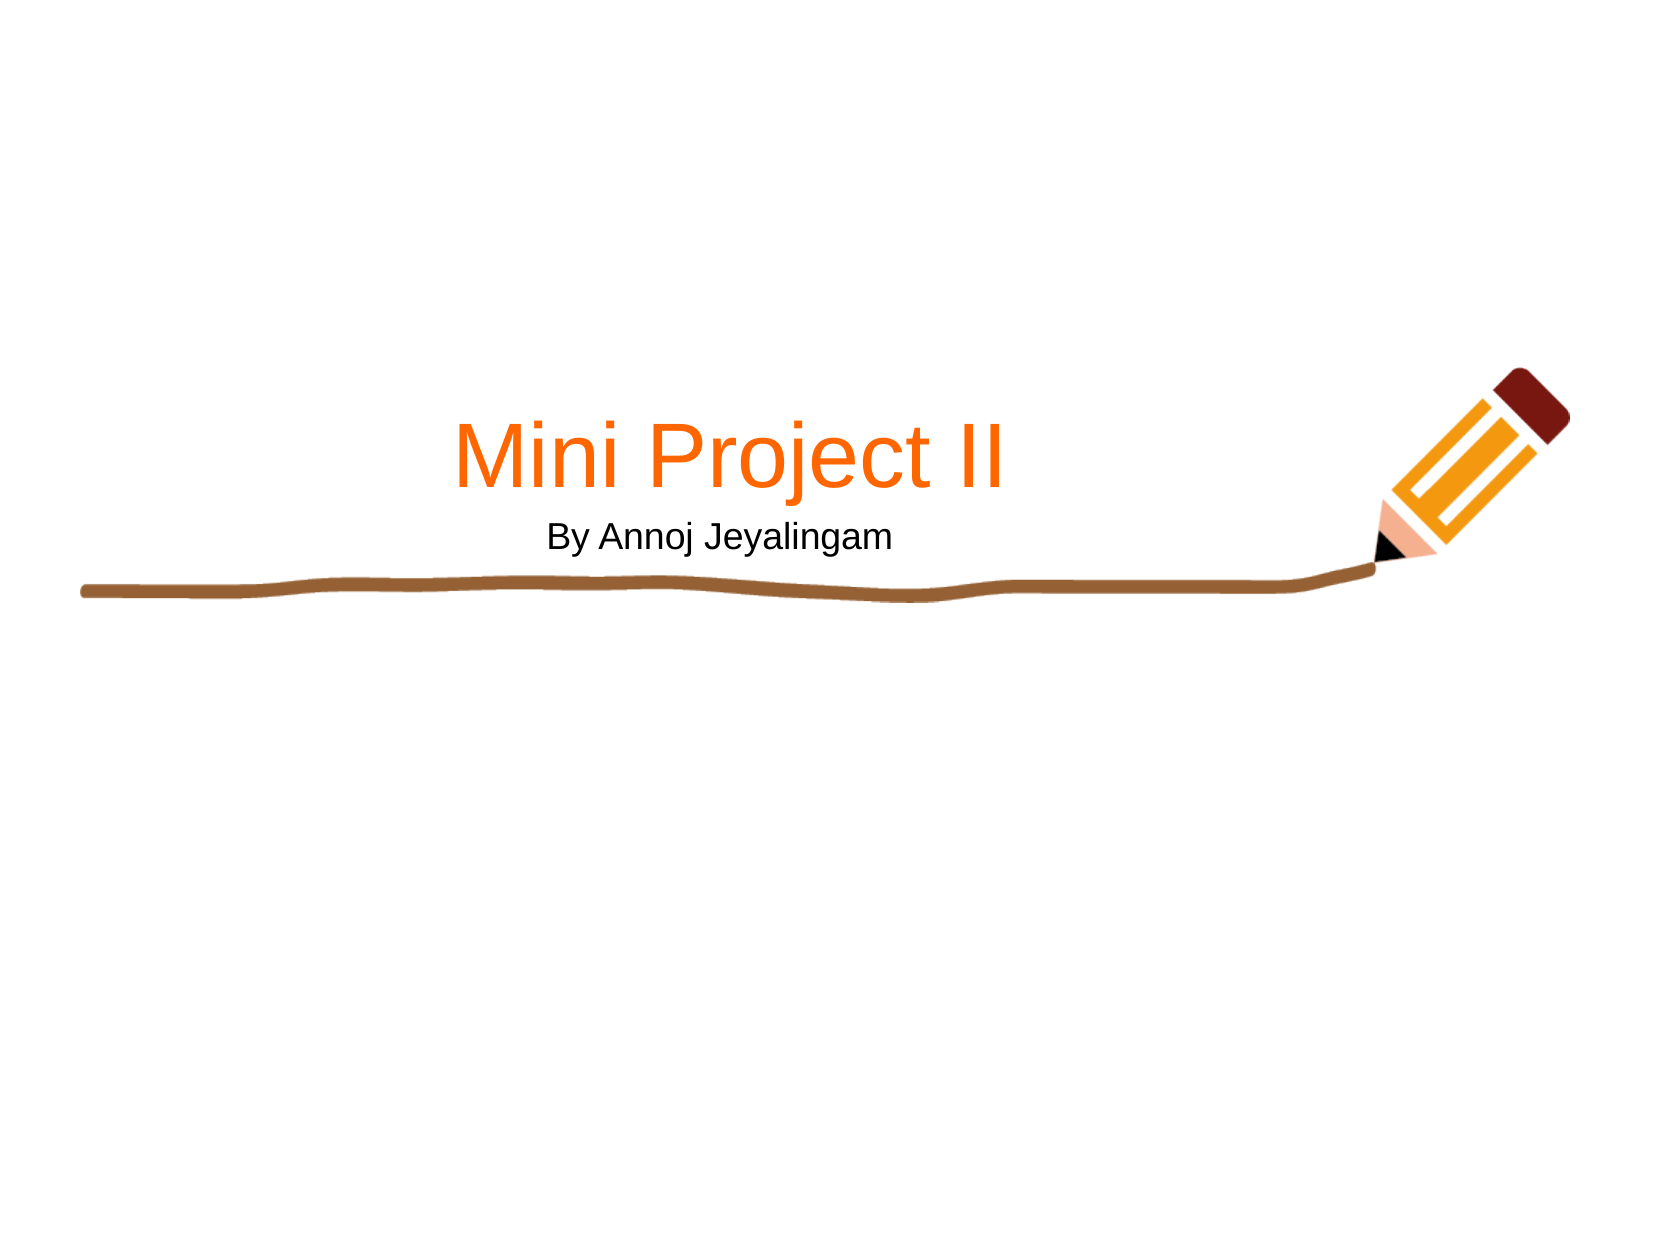

# Mini Project II
By Annoj Jeyalingam